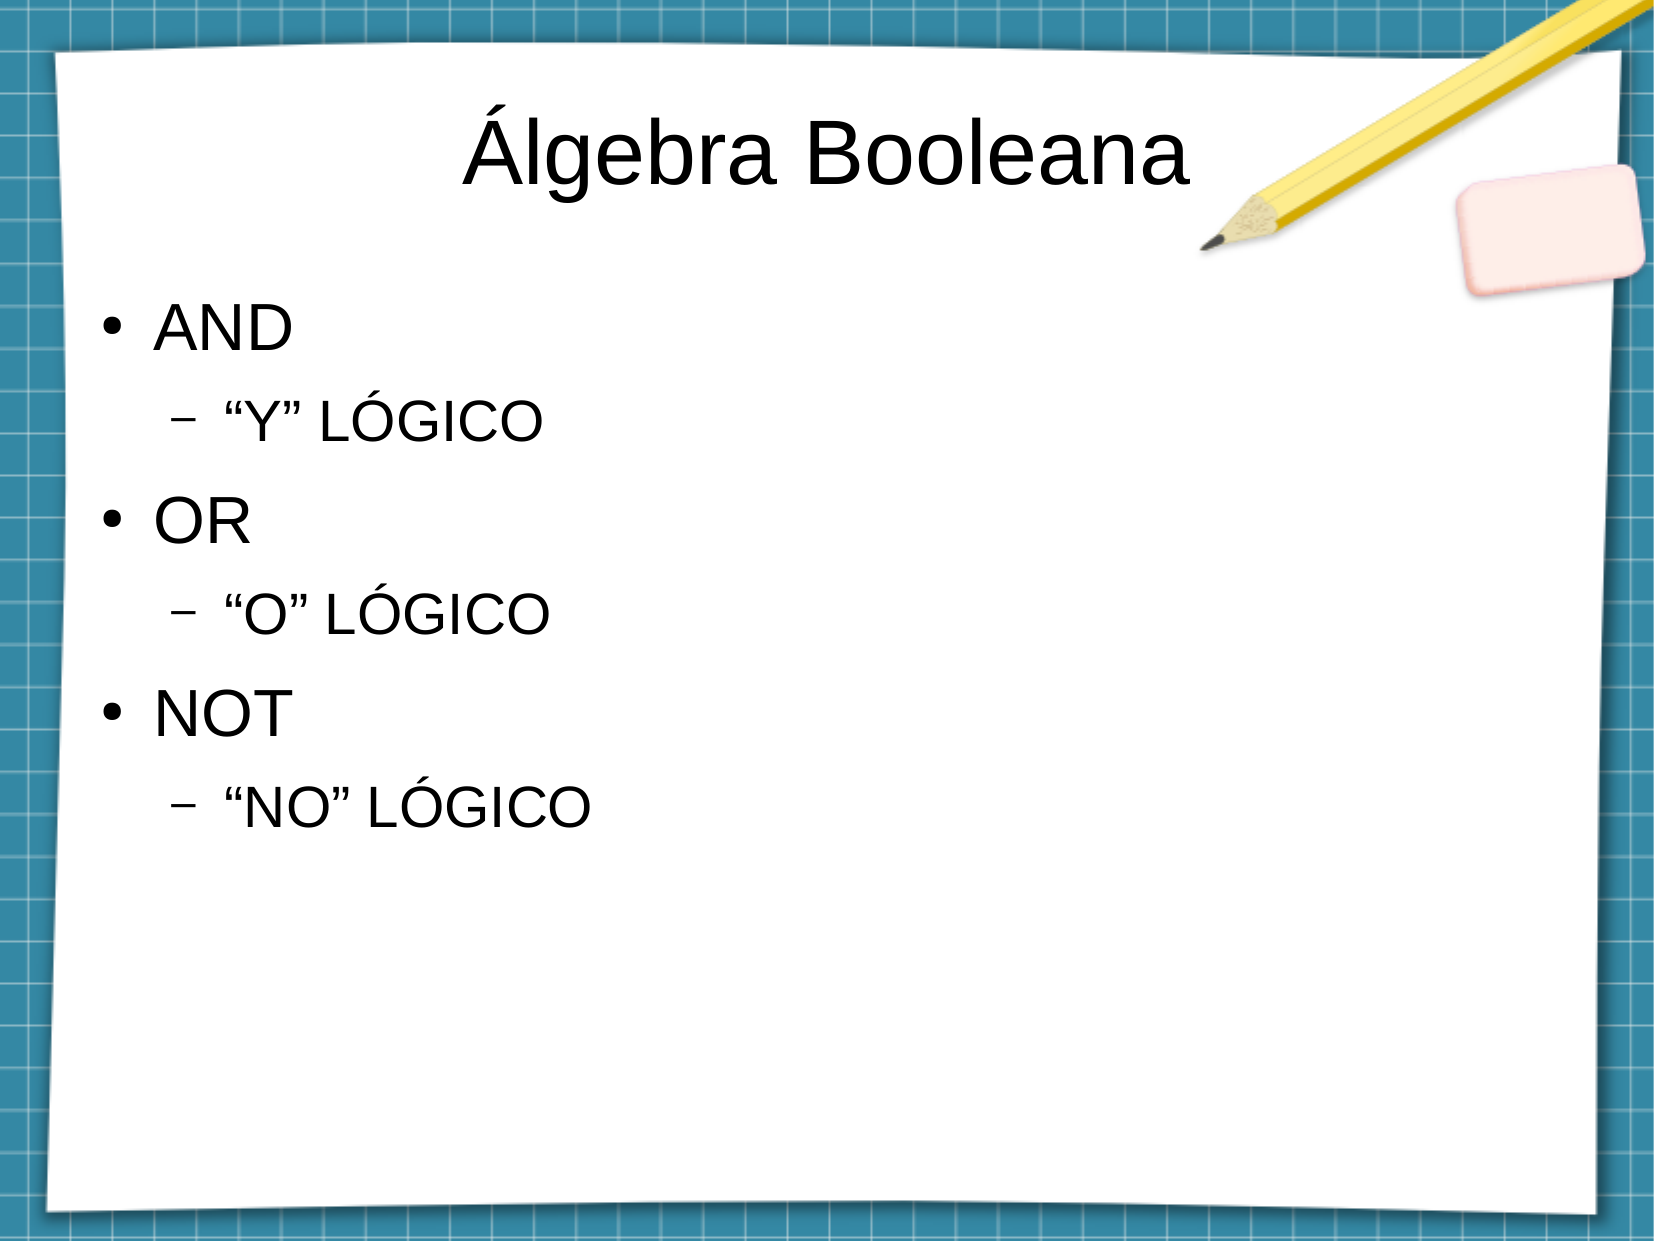

# Álgebra Booleana
AND
“Y” LÓGICO
OR
“O” LÓGICO
NOT
“NO” LÓGICO